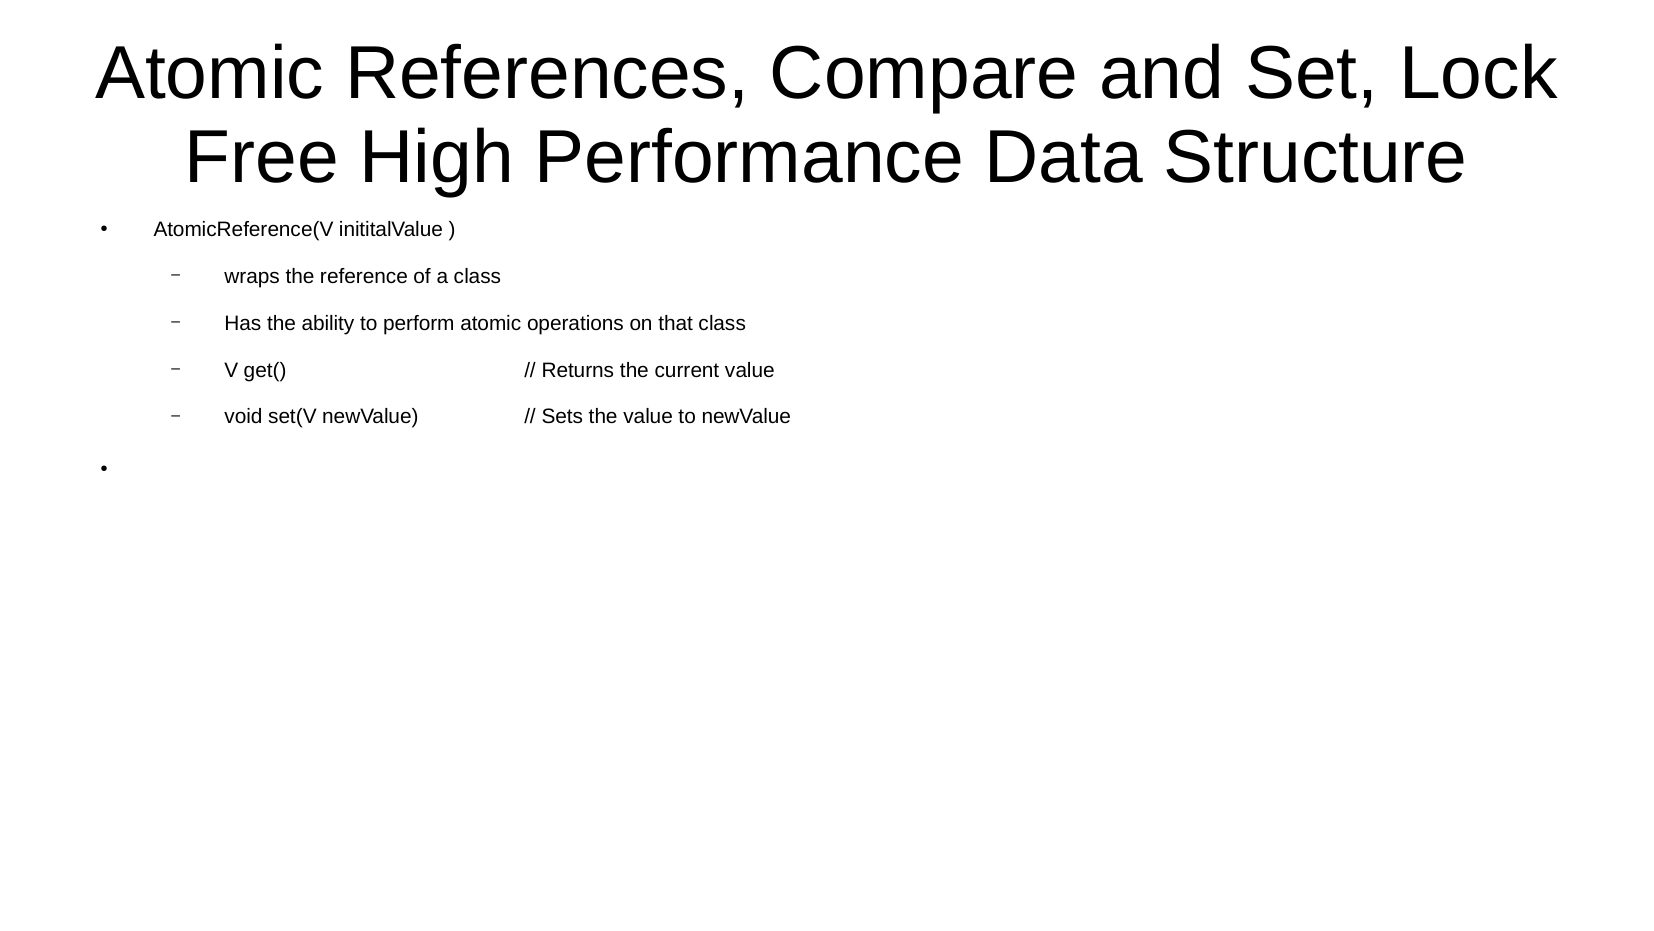

# Atomic References, Compare and Set, Lock Free High Performance Data Structure
AtomicReference(V inititalValue )
wraps the reference of a class
Has the ability to perform atomic operations on that class
V get() 				// Returns the current value
void set(V newValue) 		// Sets the value to newValue